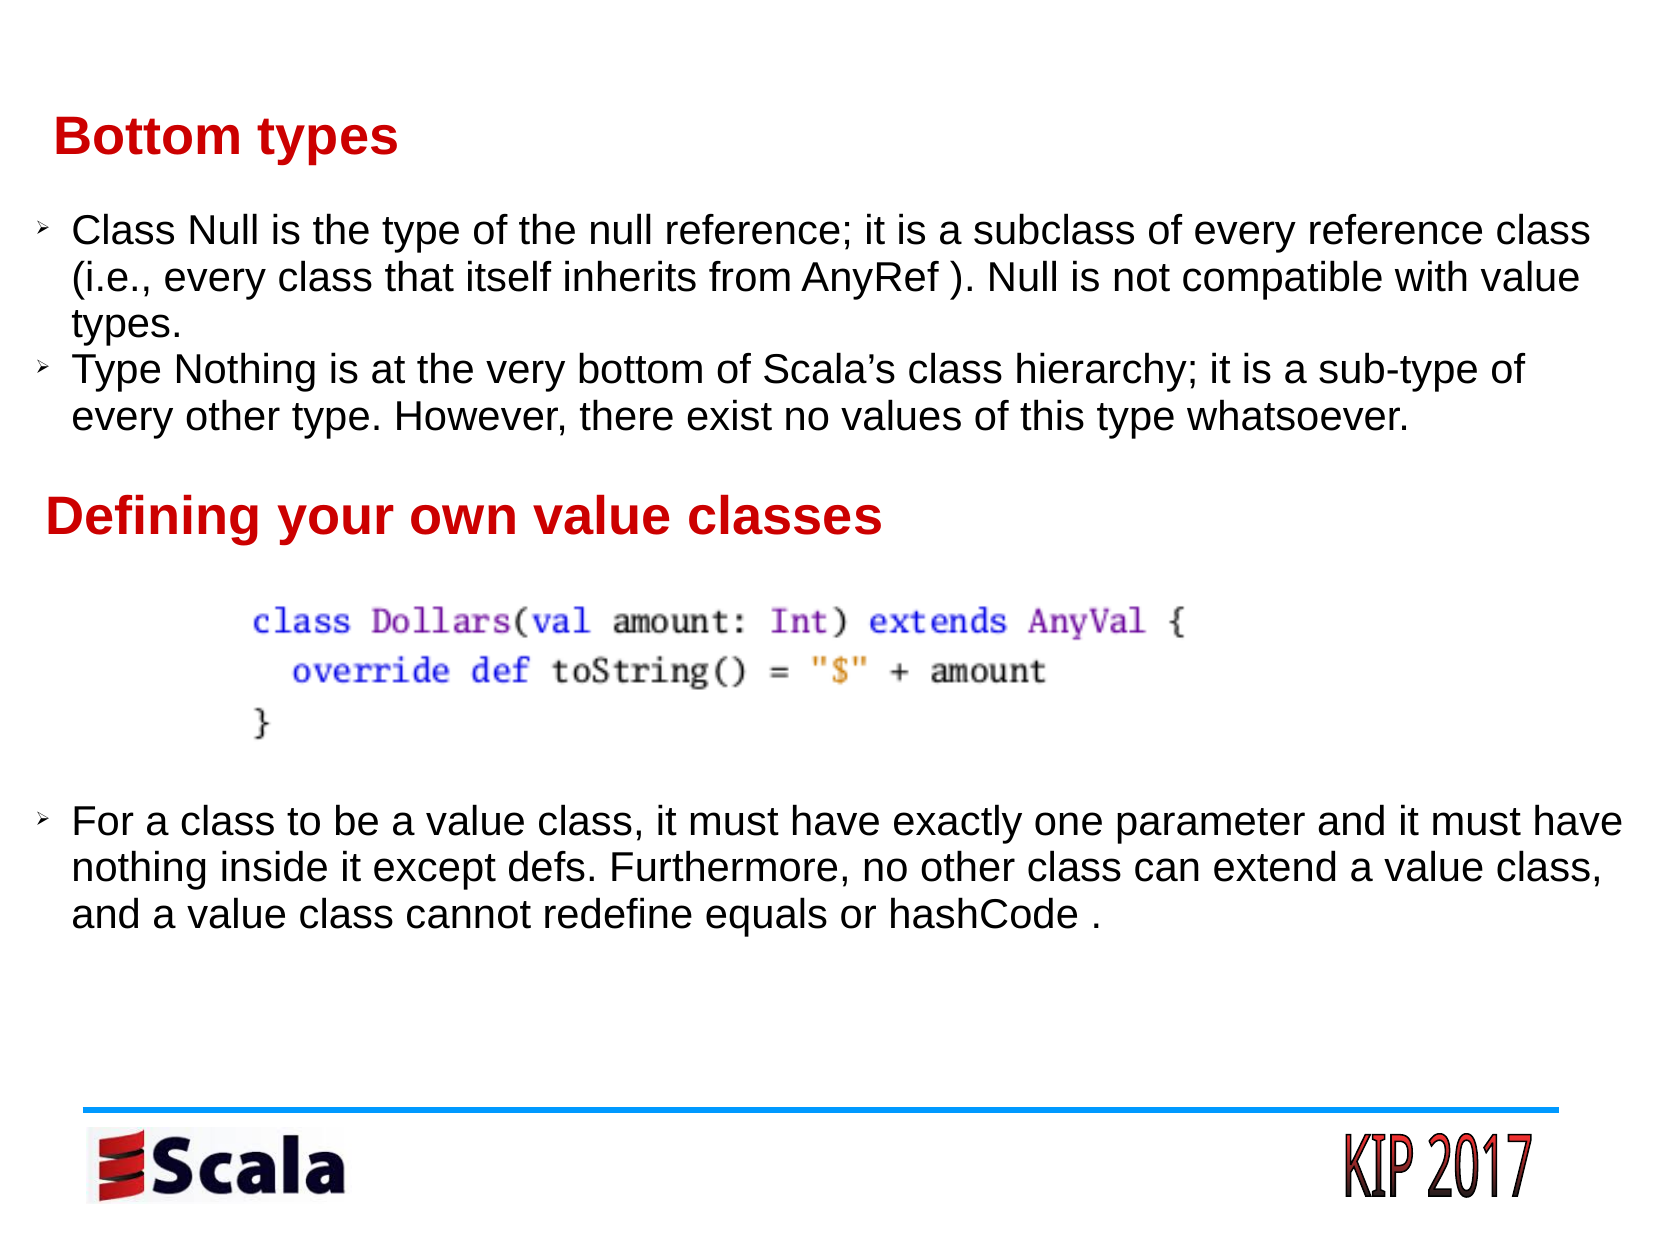

# Bottom types
Class Null is the type of the null reference; it is a subclass of every reference class (i.e., every class that itself inherits from AnyRef ). Null is not compatible with value types.
Type Nothing is at the very bottom of Scala’s class hierarchy; it is a sub-type of every other type. However, there exist no values of this type whatsoever.
 Defining your own value classes
For a class to be a value class, it must have exactly one parameter and it must have nothing inside it except defs. Furthermore, no other class can extend a value class, and a value class cannot redefine equals or hashCode .